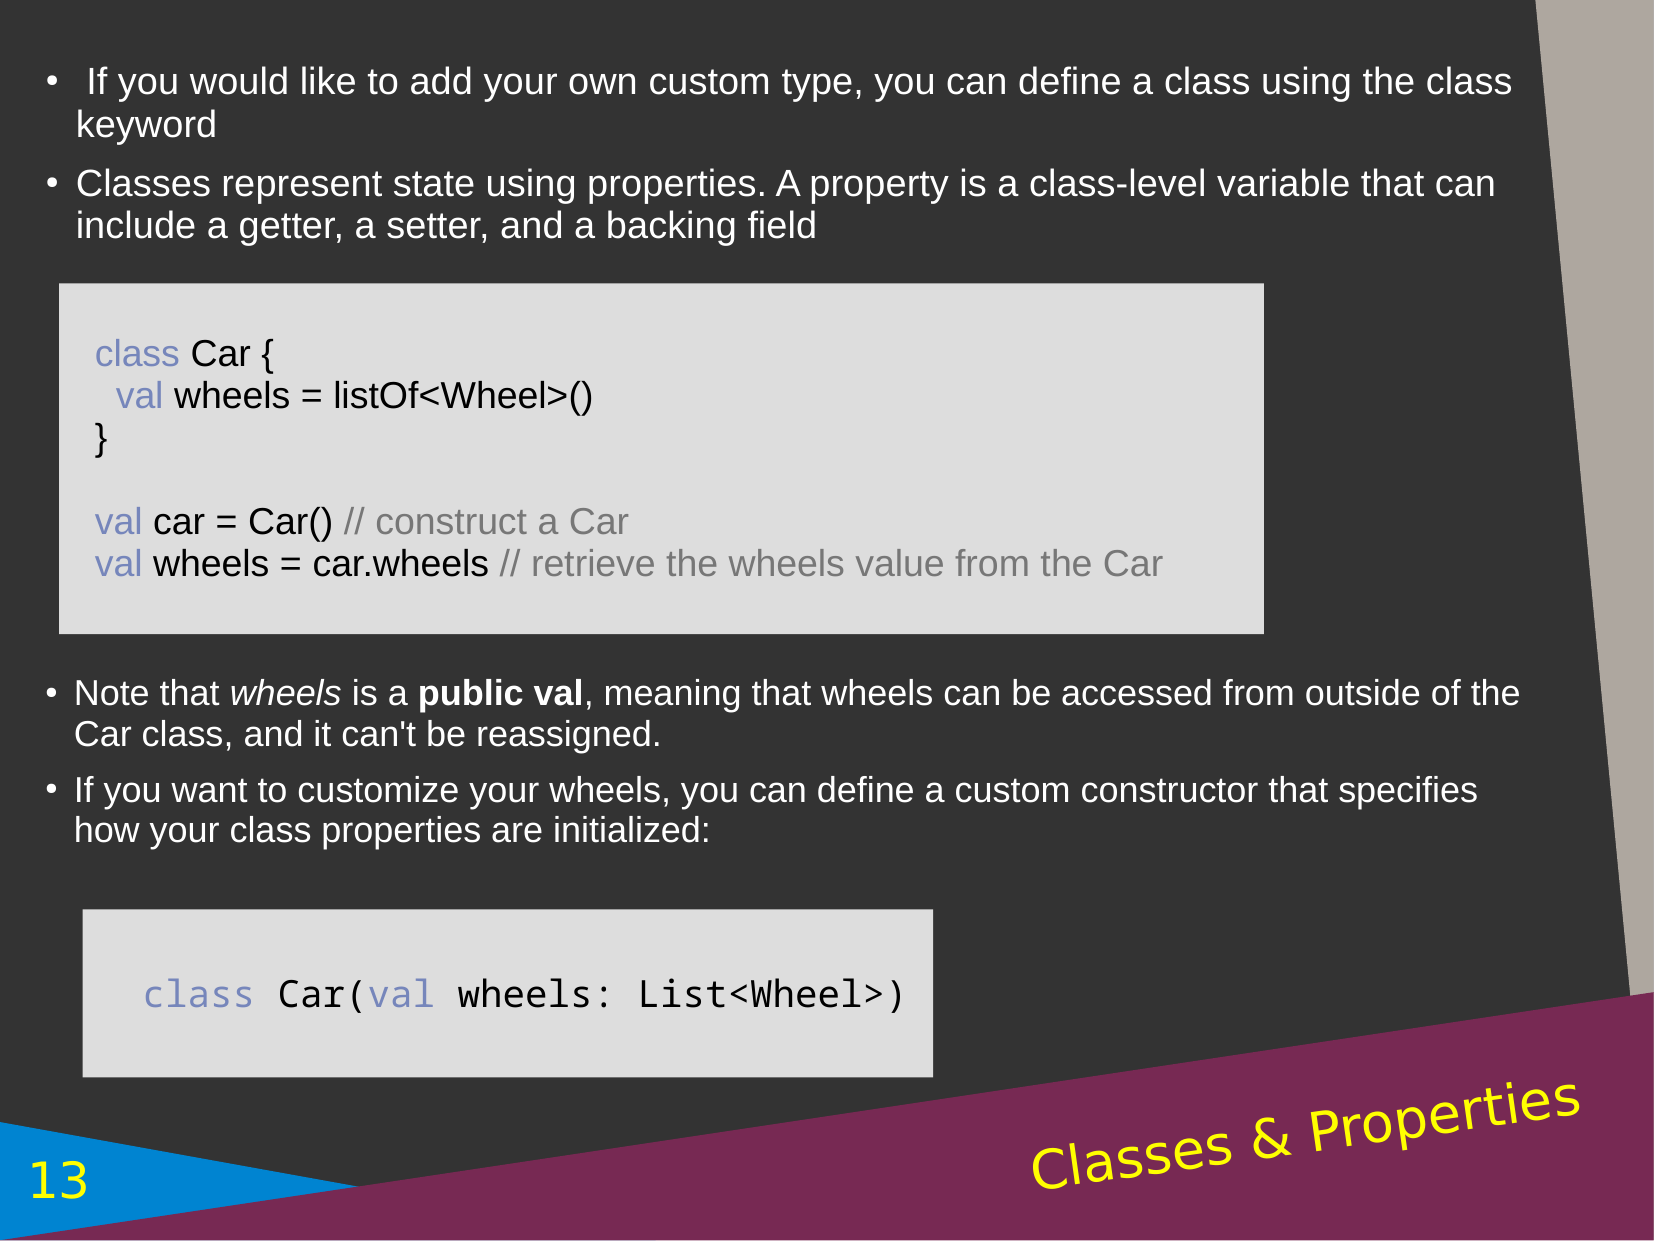

If you would like to add your own custom type, you can define a class using the class keyword
Classes represent state using properties. A property is a class-level variable that can include a getter, a setter, and a backing field
 class Car {
 val wheels = listOf<Wheel>()
 }
 val car = Car() // construct a Car
 val wheels = car.wheels // retrieve the wheels value from the Car
Note that wheels is a public val, meaning that wheels can be accessed from outside of the Car class, and it can't be reassigned.
If you want to customize your wheels, you can define a custom constructor that specifies how your class properties are initialized:
 class Car(val wheels: List<Wheel>)
# Classes & Properties
13